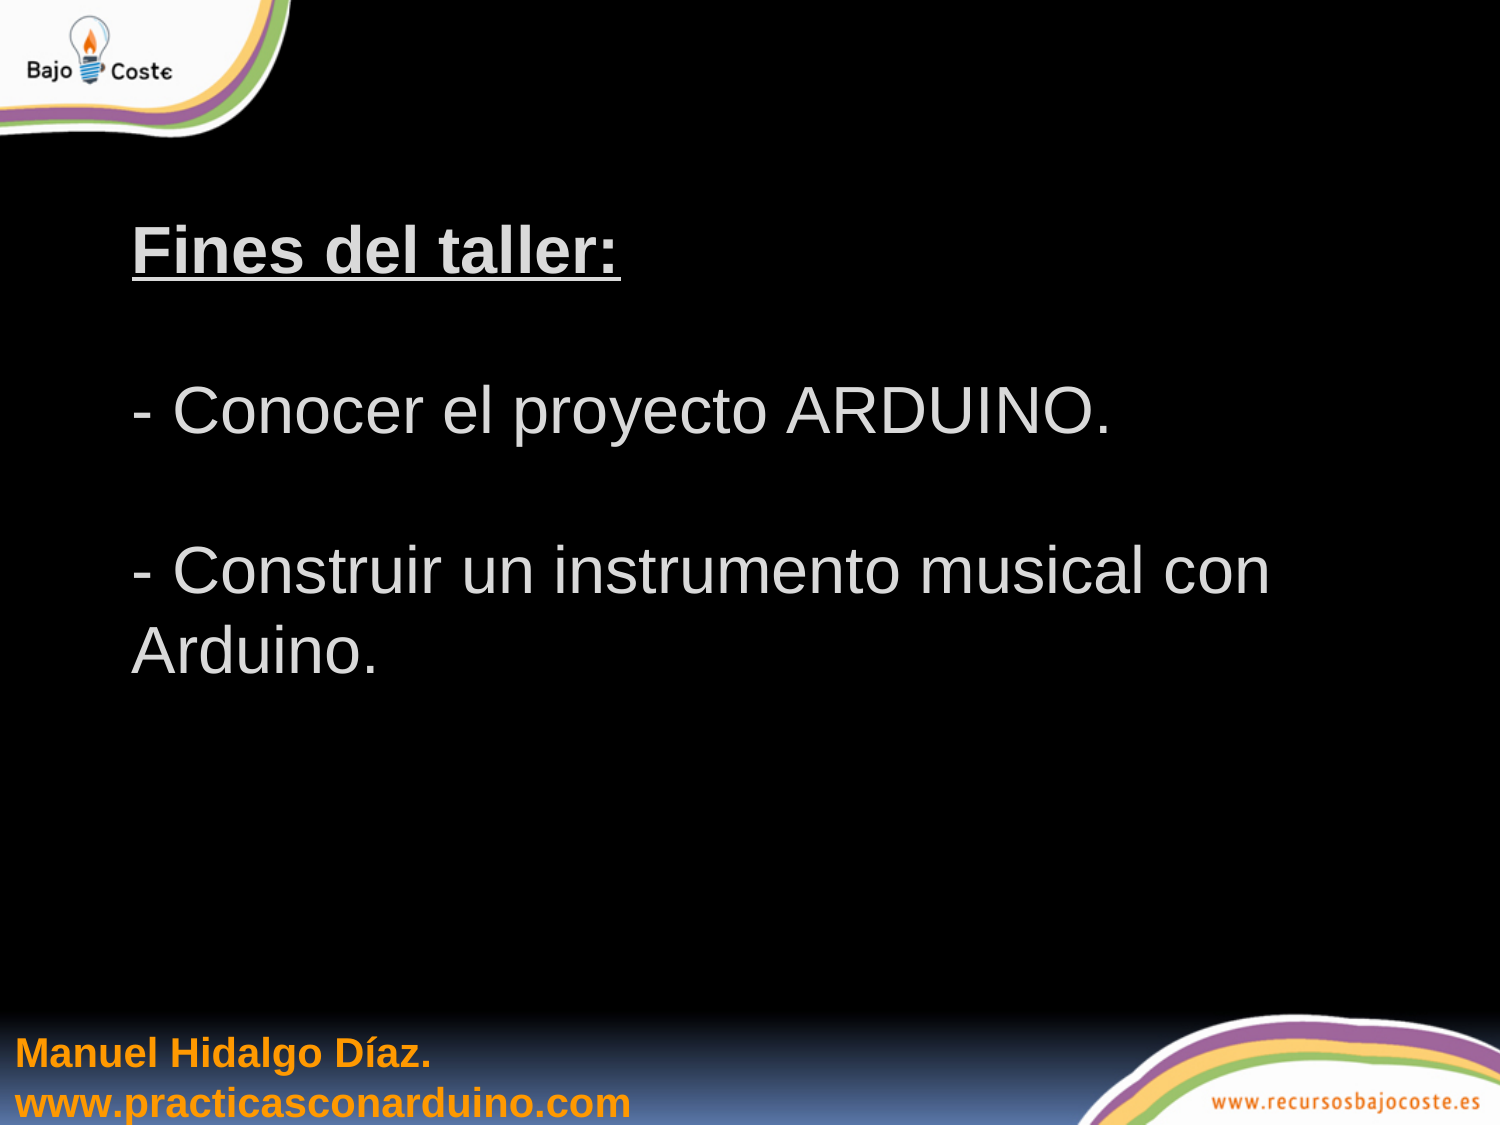

Fines del taller:
- Conocer el proyecto ARDUINO.
- Construir un instrumento musical con Arduino.
Manuel Hidalgo Díaz.
www.practicasconarduino.com